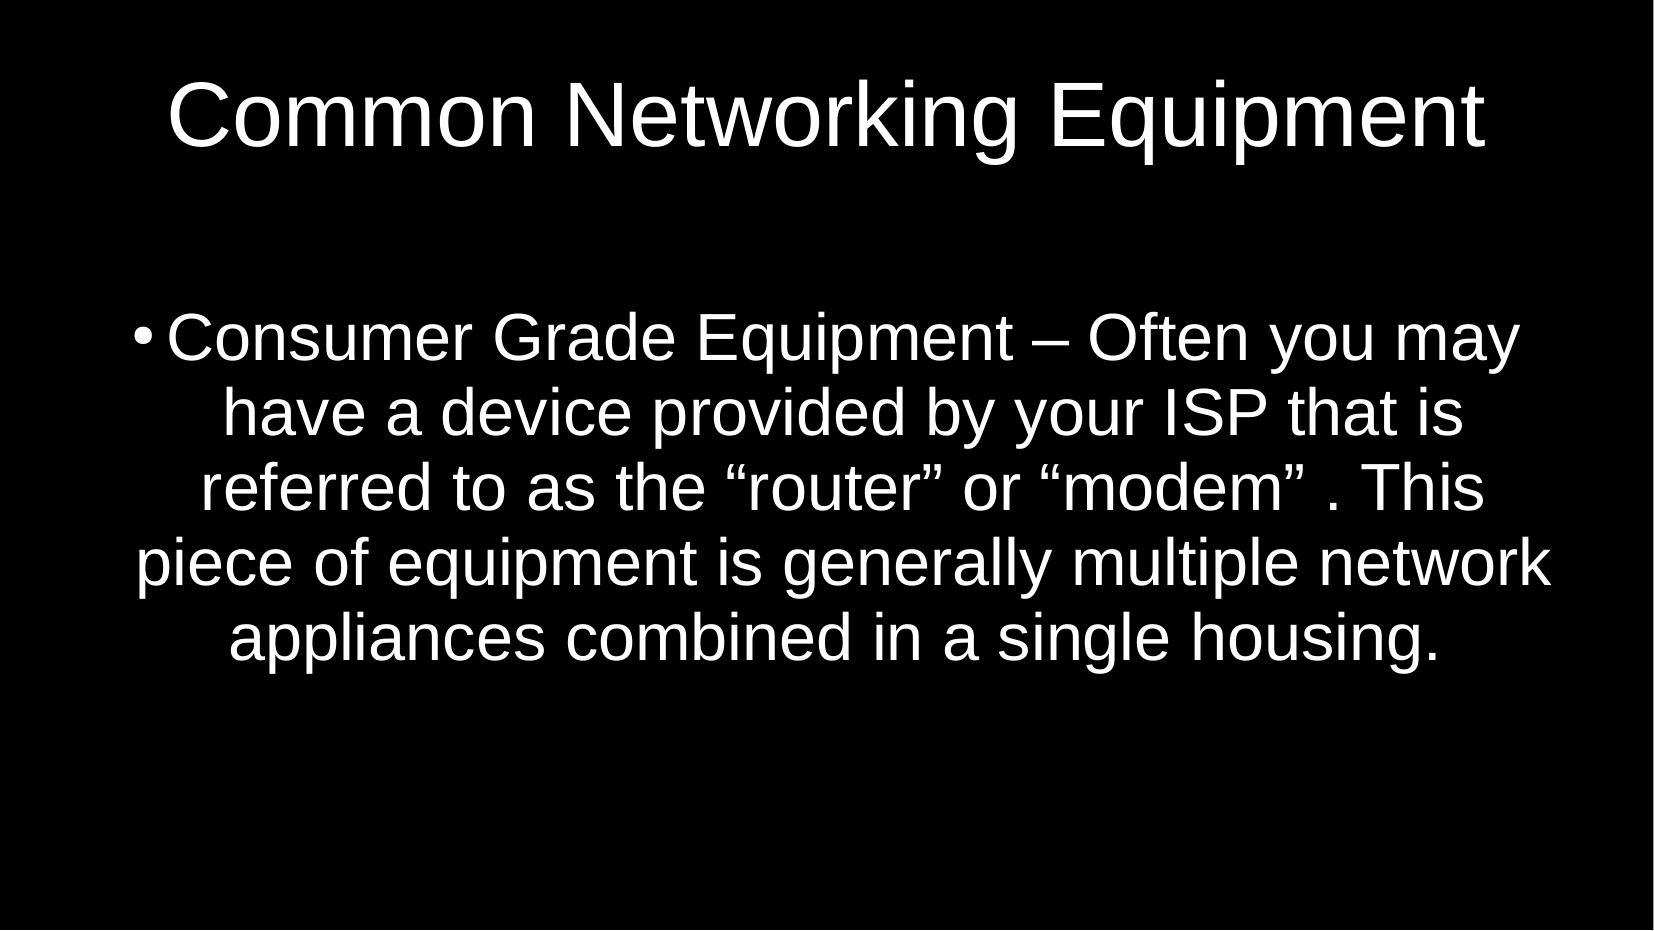

# Common Networking Equipment
Consumer Grade Equipment – Often you may have a device provided by your ISP that is referred to as the “router” or “modem” . This piece of equipment is generally multiple network appliances combined in a single housing.